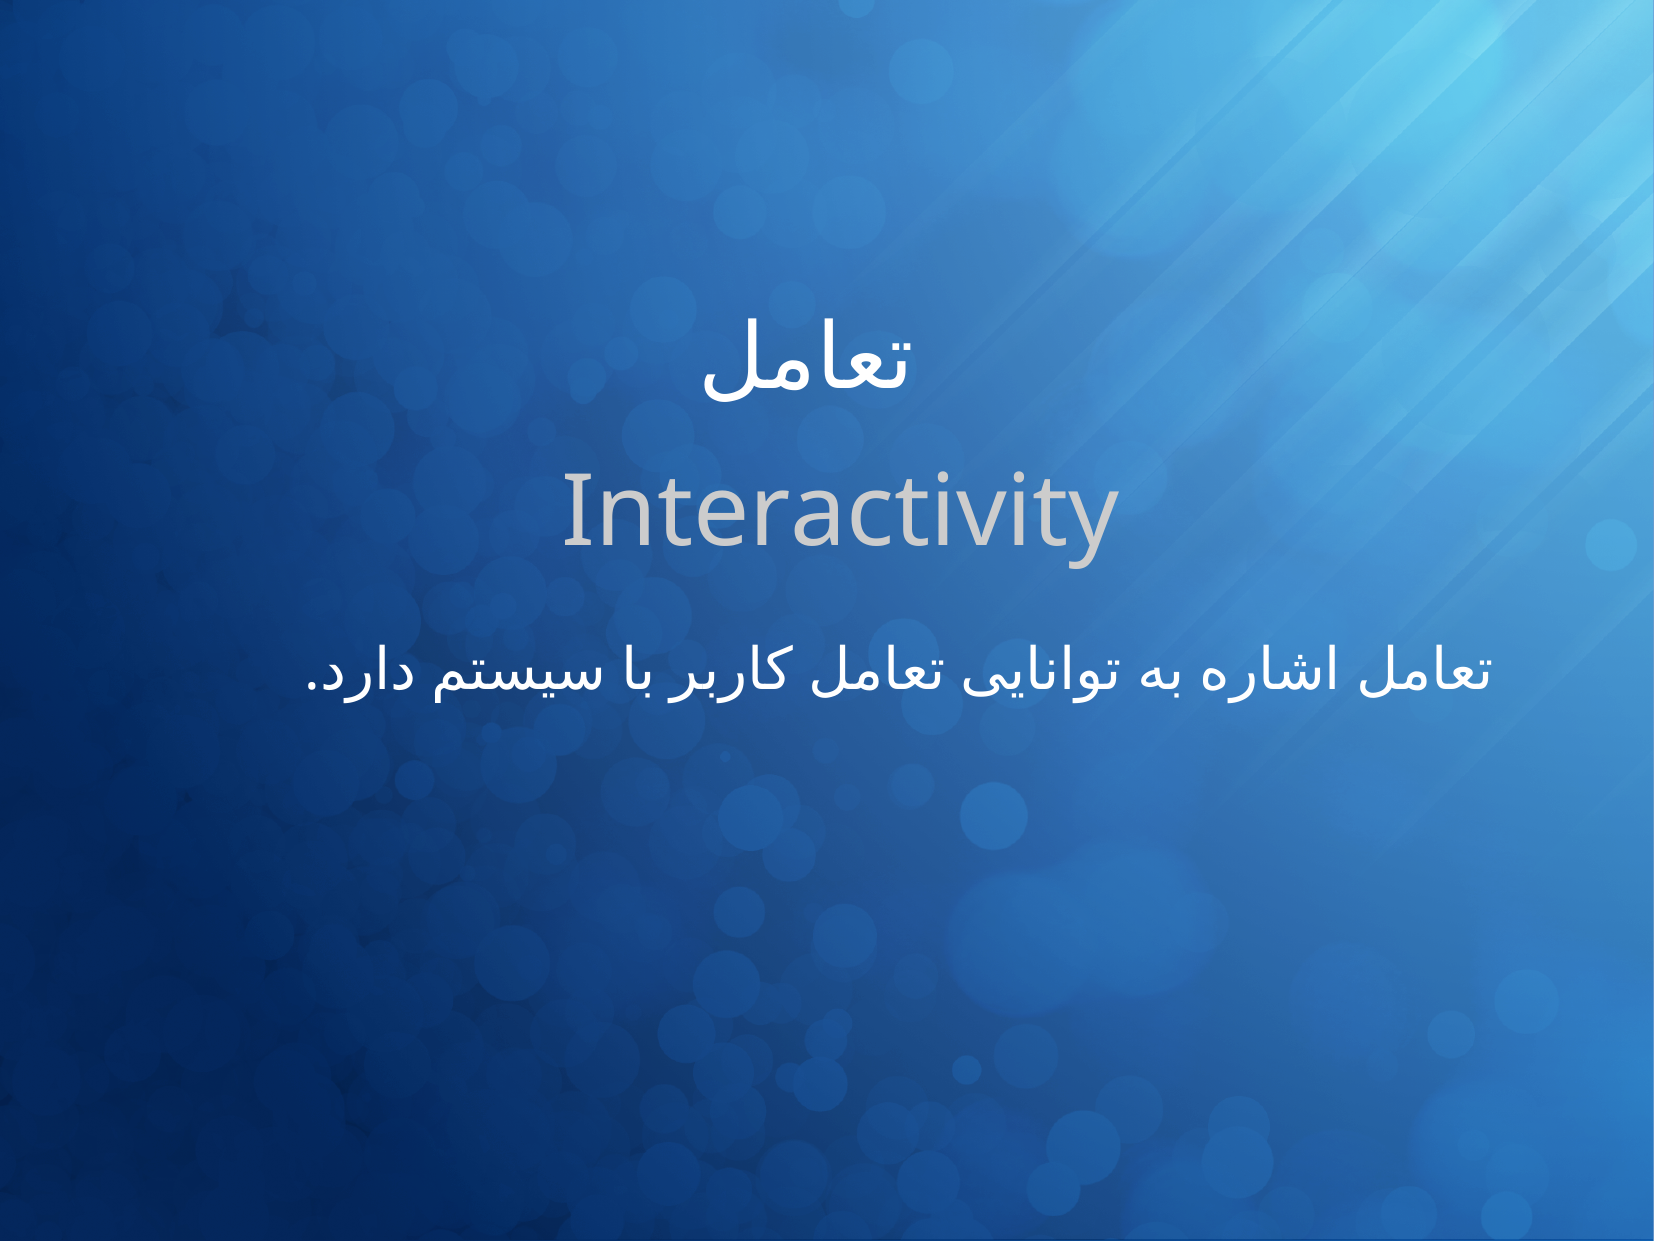

# تعامل
Interactivity
تعامل اشاره به توانایی تعامل کاربر با سیستم دارد.